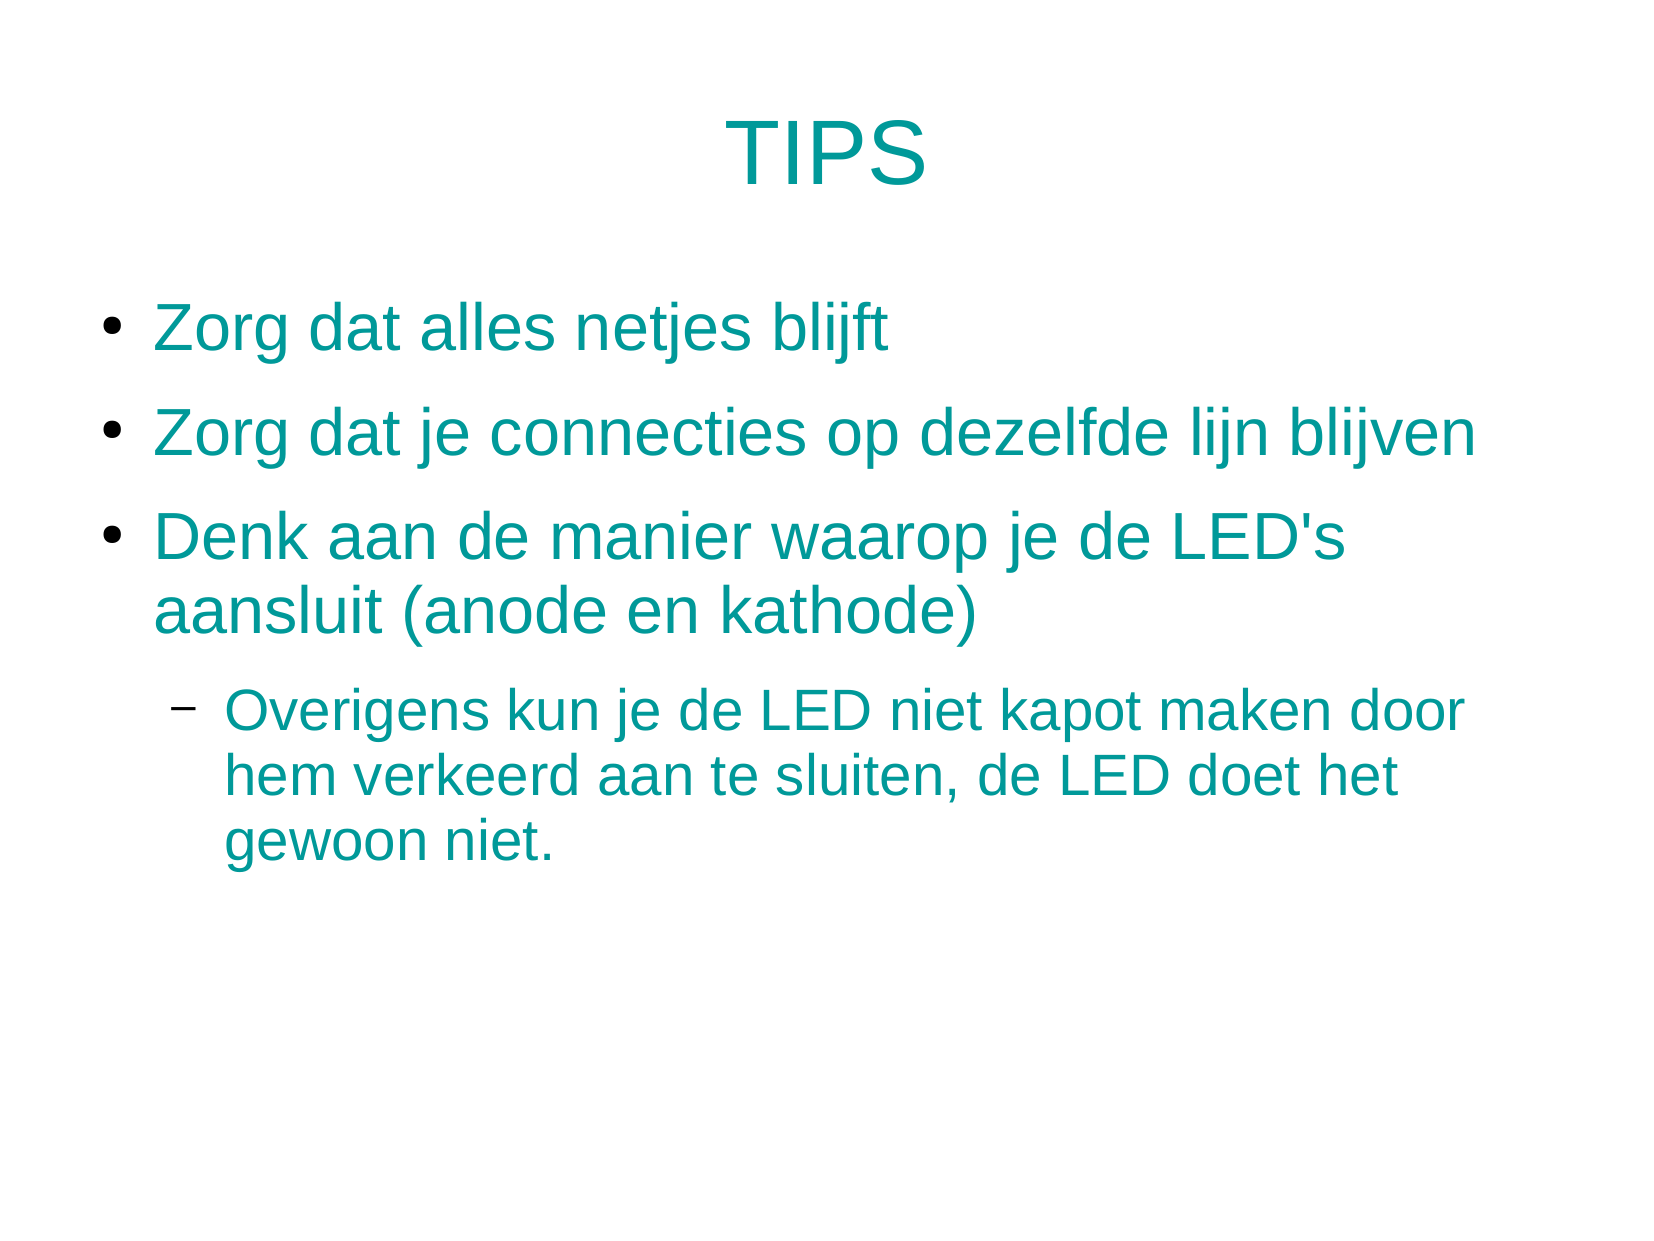

# TIPS
Zorg dat alles netjes blijft
Zorg dat je connecties op dezelfde lijn blijven
Denk aan de manier waarop je de LED's aansluit (anode en kathode)
Overigens kun je de LED niet kapot maken door hem verkeerd aan te sluiten, de LED doet het gewoon niet.